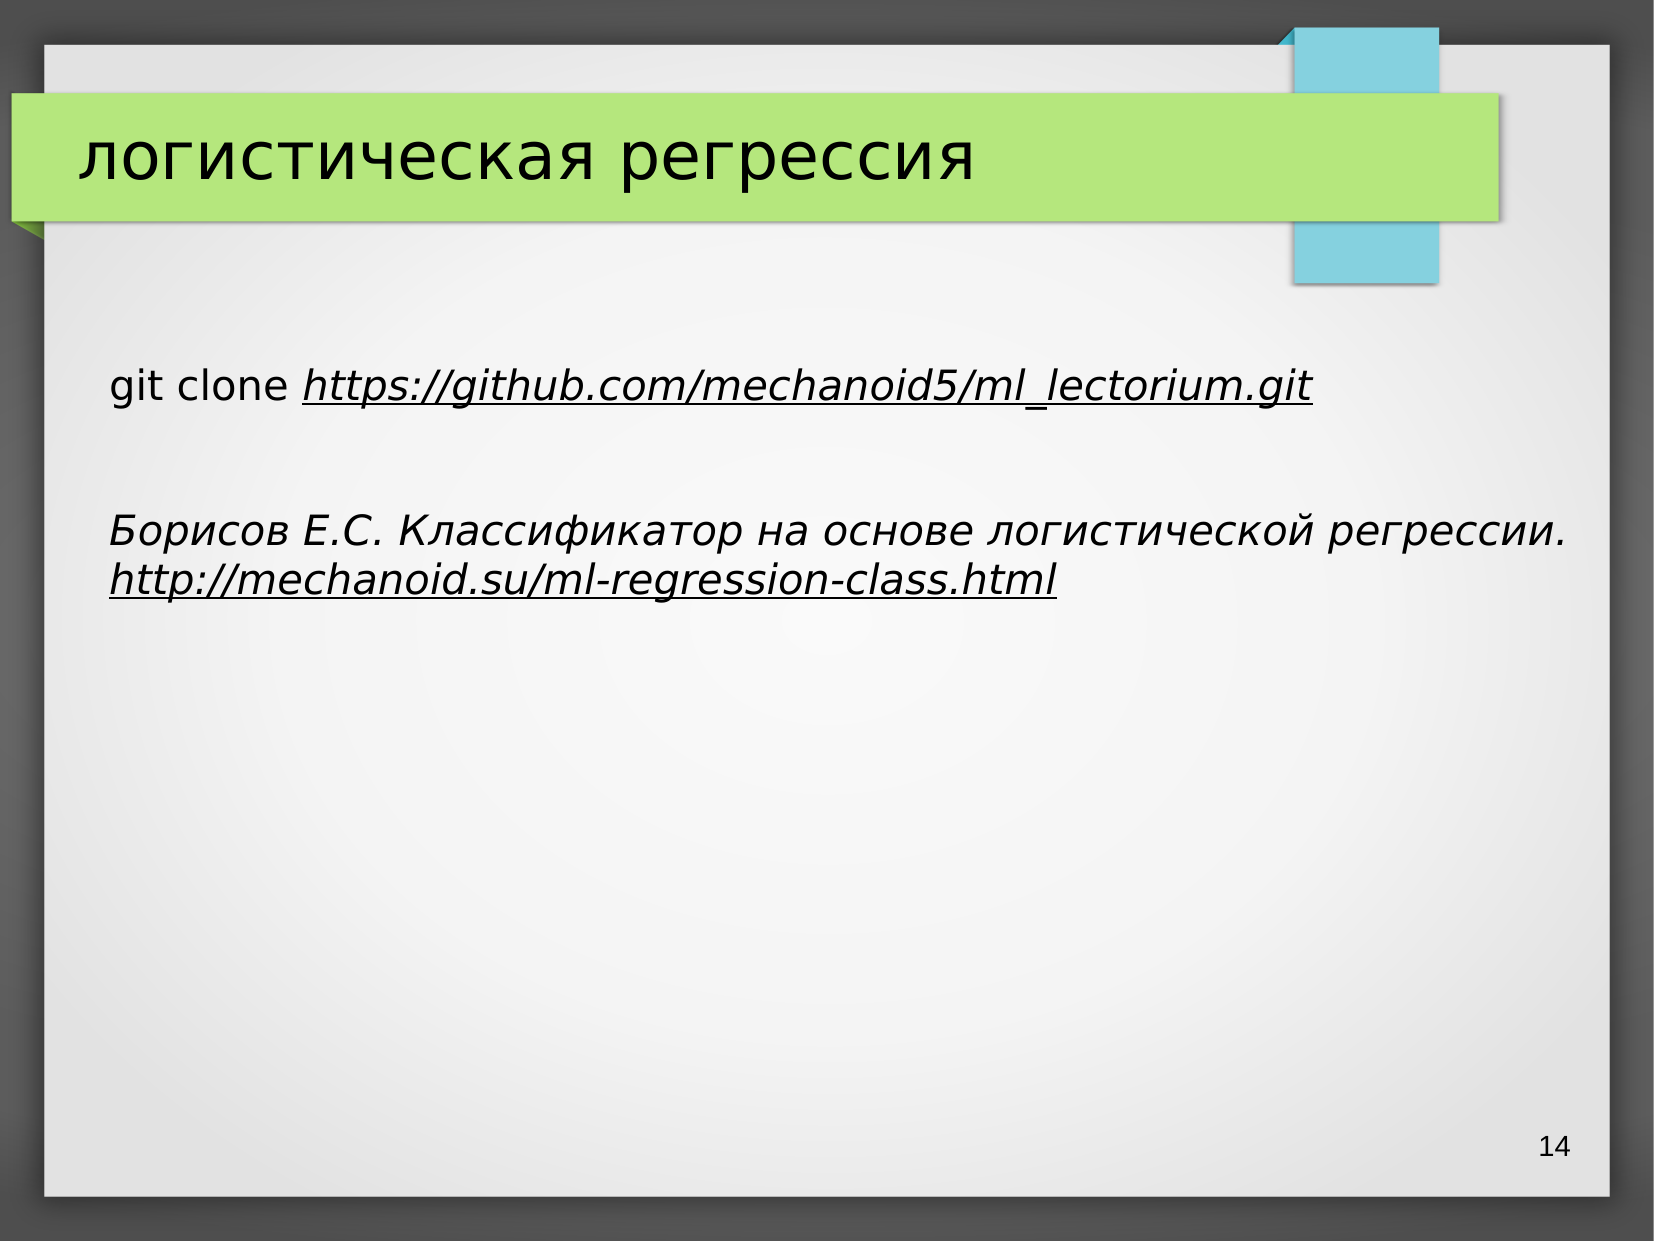

# логистическая регрессия
git clone https://github.com/mechanoid5/ml_lectorium.git
Борисов Е.С. Классификатор на основе логистической регрессии.
http://mechanoid.su/ml-regression-class.html
14